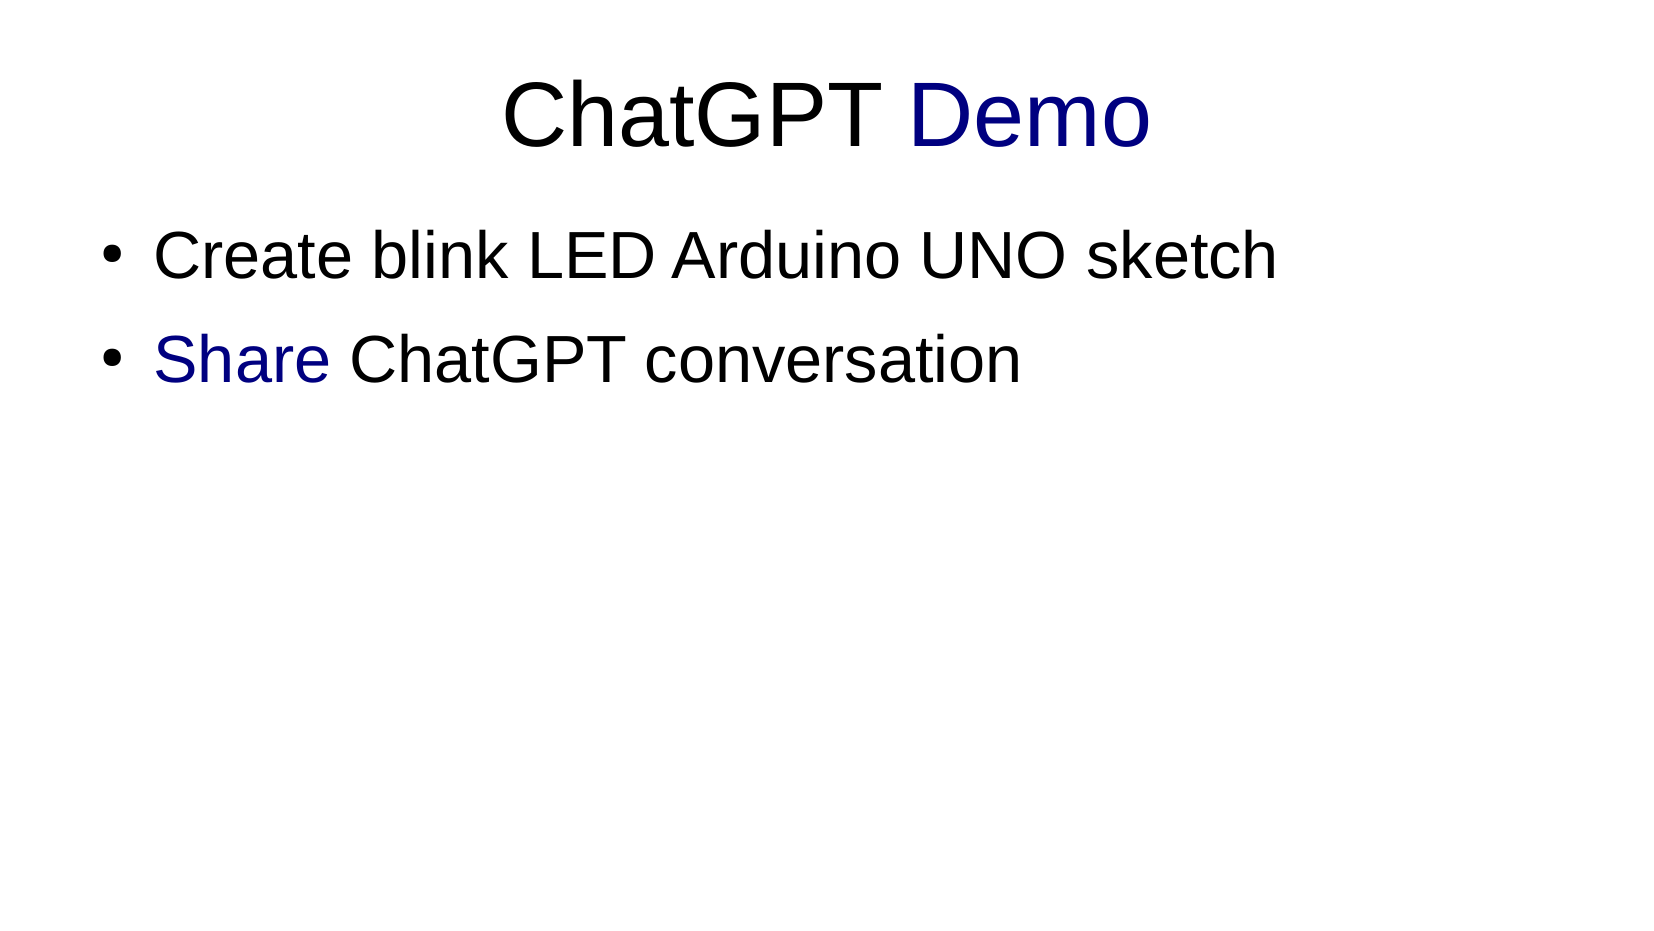

# ChatGPT Demo
Create blink LED Arduino UNO sketch
Share ChatGPT conversation